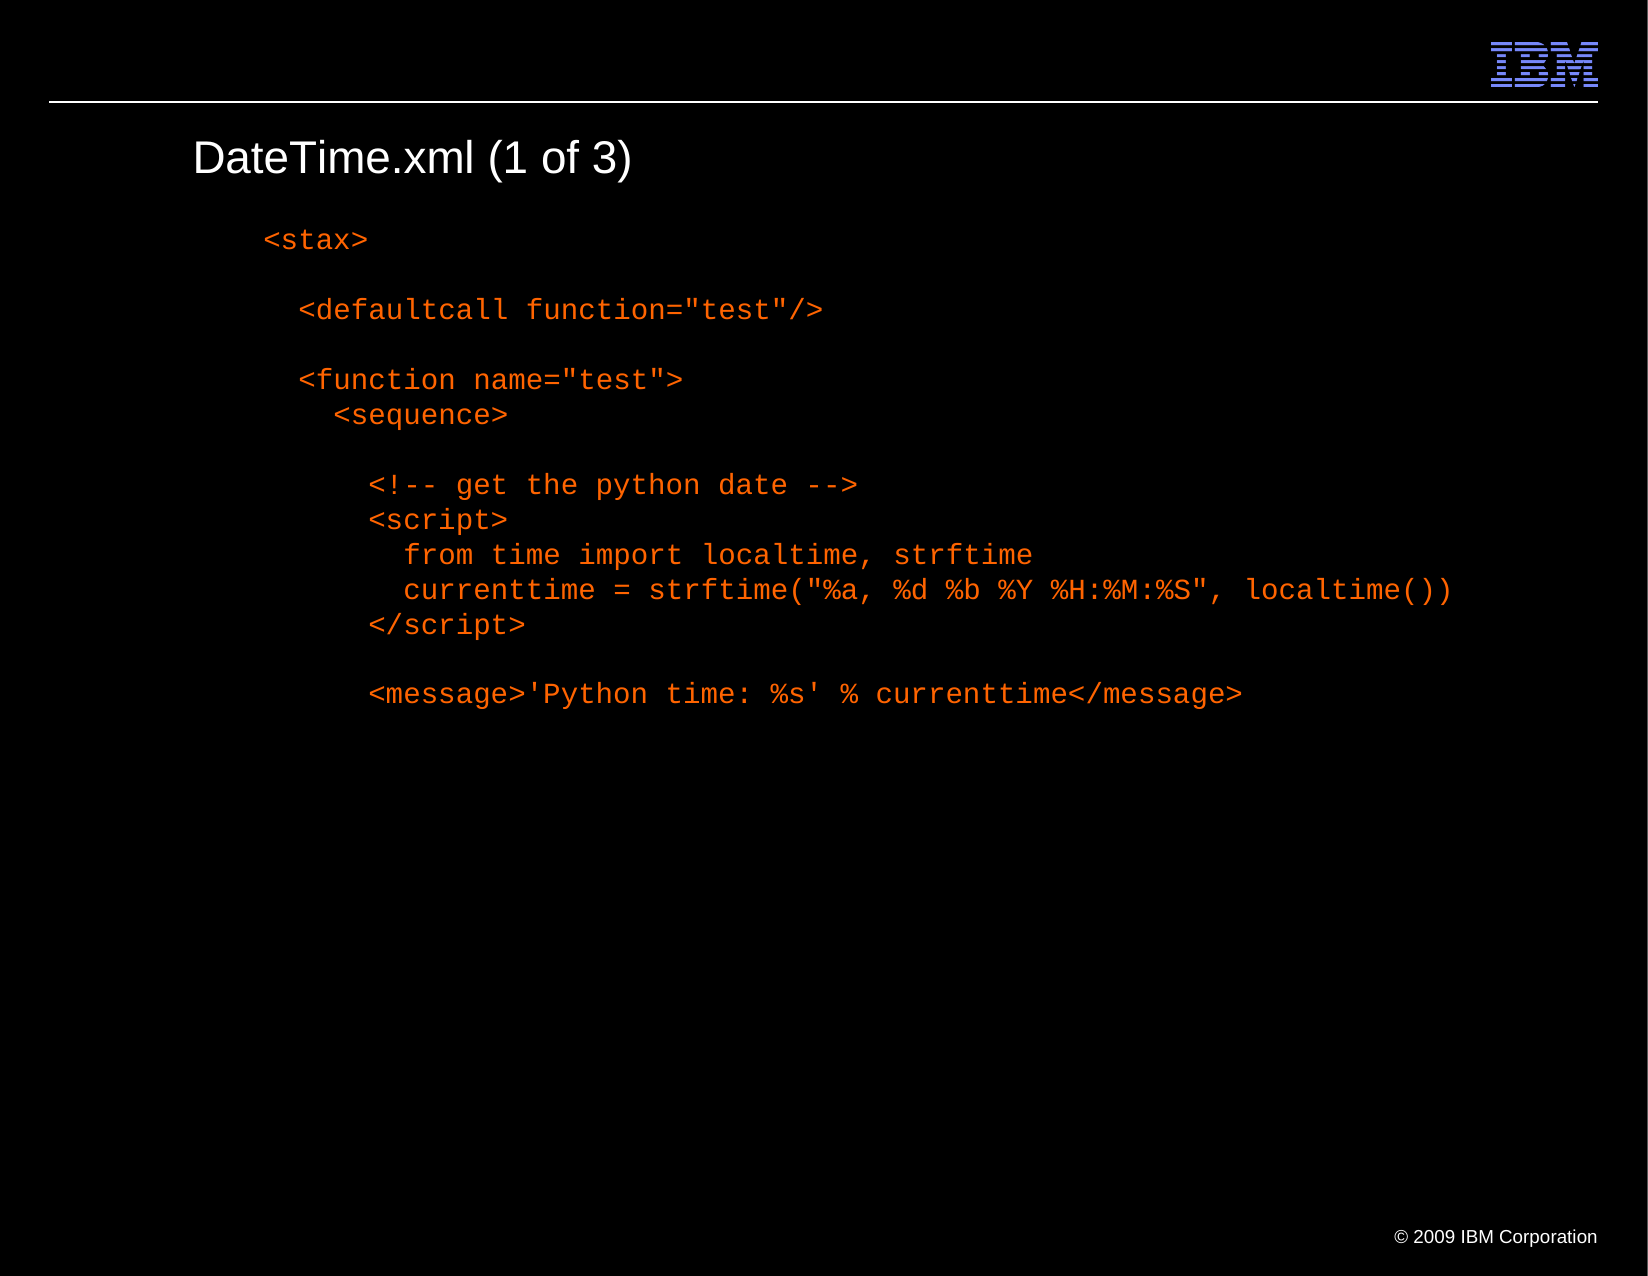

# DateTime.xml (1 of 3)
<stax>
 <defaultcall function="test"/>
 <function name="test">
 <sequence>
 <!-- get the python date -->
 <script>
 from time import localtime, strftime
 currenttime = strftime("%a, %d %b %Y %H:%M:%S", localtime())
 </script>
 <message>'Python time: %s' % currenttime</message>